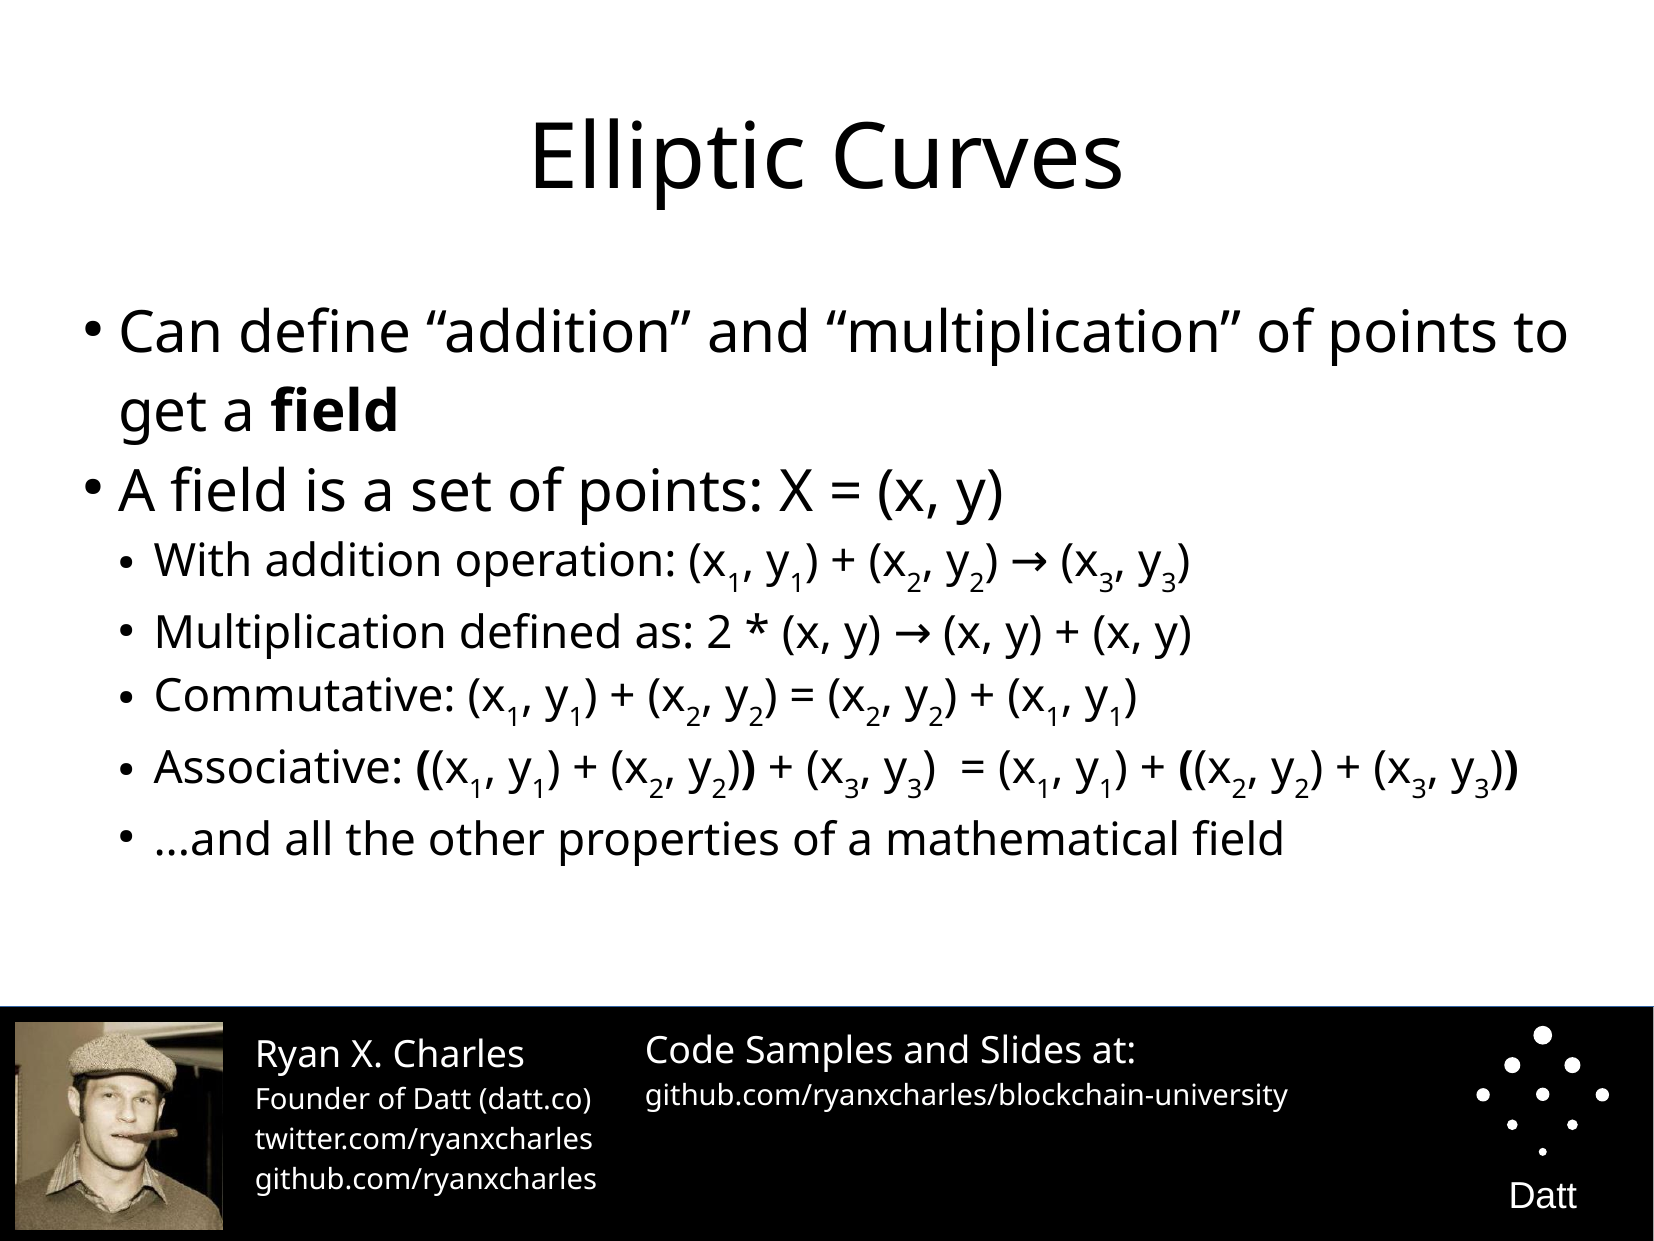

Elliptic Curves
# Can define “addition” and “multiplication” of points to get a field
A field is a set of points: X = (x, y)
With addition operation: (x1, y1) + (x2, y2) → (x3, y3)
Multiplication defined as: 2 * (x, y) → (x, y) + (x, y)
Commutative: (x1, y1) + (x2, y2) = (x2, y2) + (x1, y1)
Associative: ((x1, y1) + (x2, y2)) + (x3, y3) = (x1, y1) + ((x2, y2) + (x3, y3))
...and all the other properties of a mathematical field
Code Samples and Slides at:
github.com/ryanxcharles/blockchain-university
Ryan X. Charles
Founder of Datt (datt.co)
twitter.com/ryanxcharles
github.com/ryanxcharles
Datt